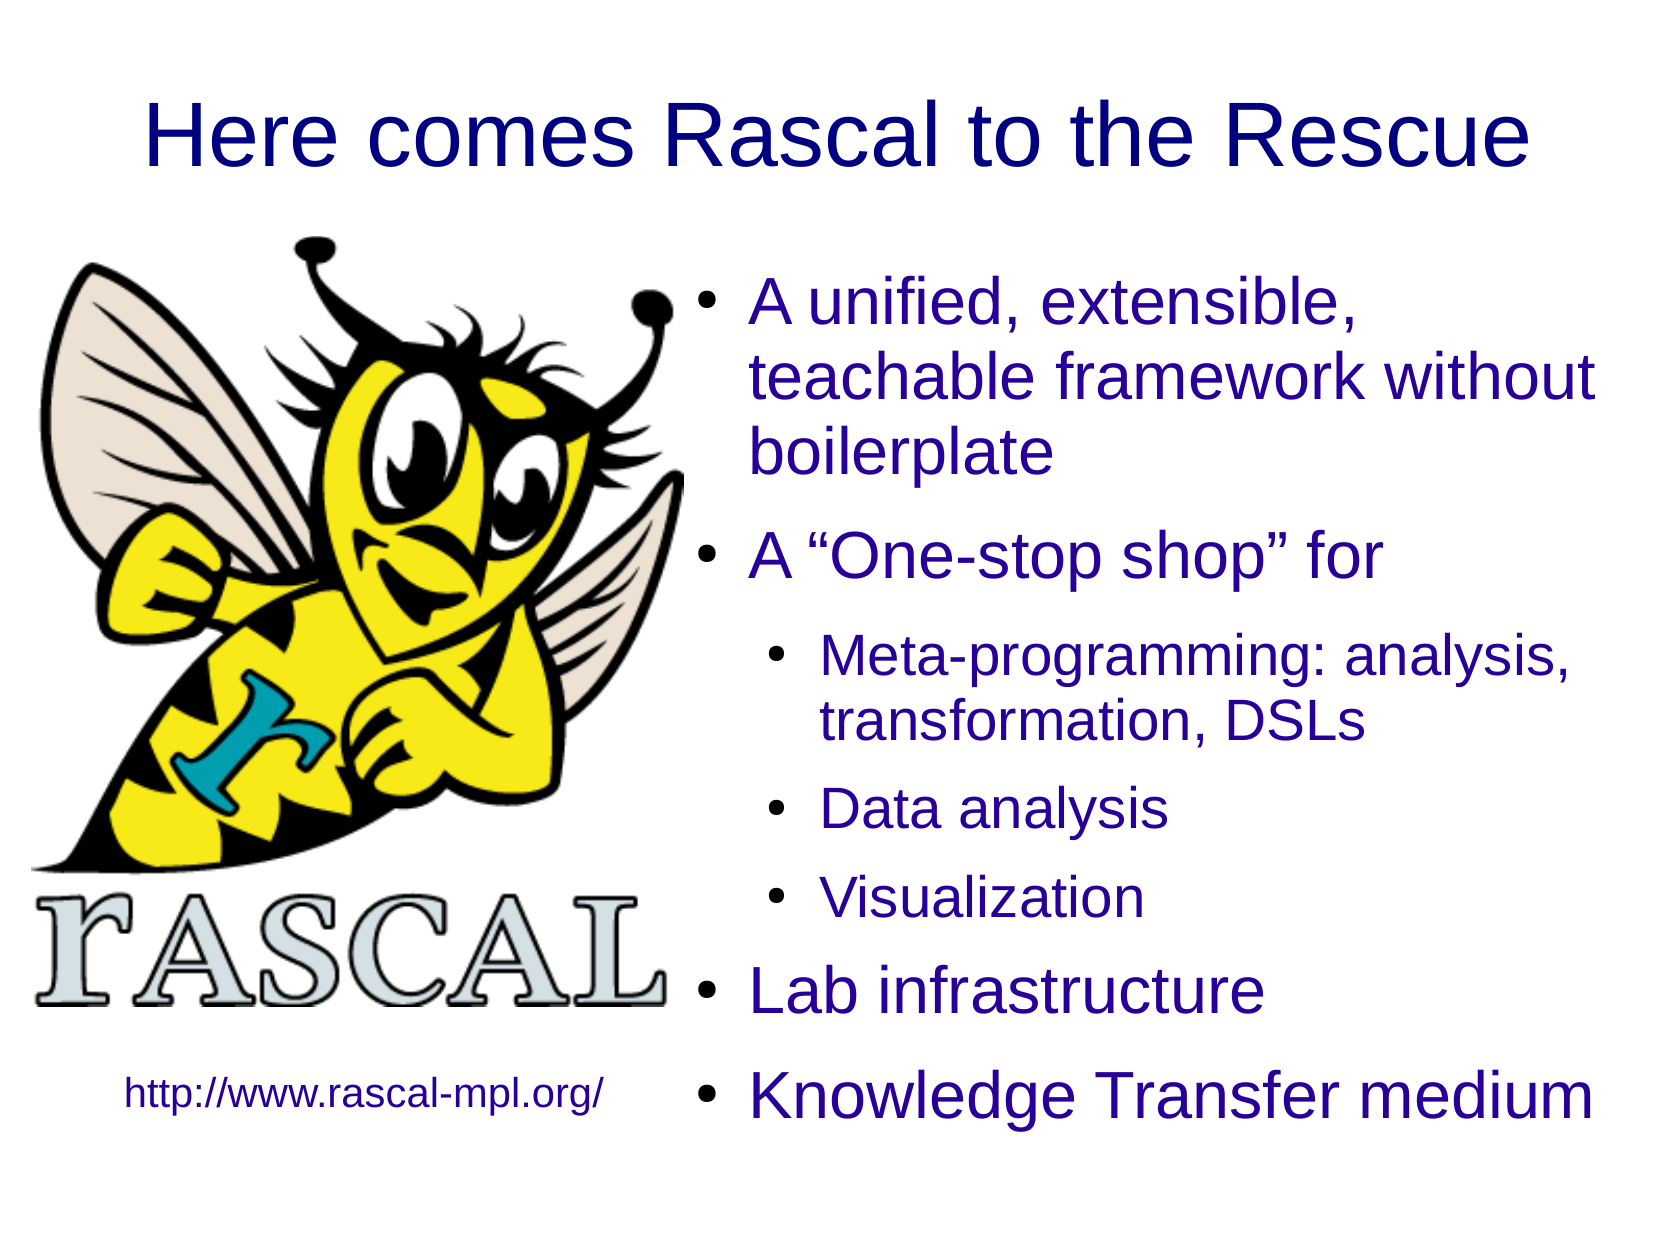

# Here comes Rascal to the Rescue
A unified, extensible, teachable framework without boilerplate
A “One-stop shop” for
Meta-programming: analysis, transformation, DSLs
Data analysis
Visualization
Lab infrastructure
Knowledge Transfer medium
http://www.rascal-mpl.org/
Recycle the Knowledge in your Software
6
Paul Klint